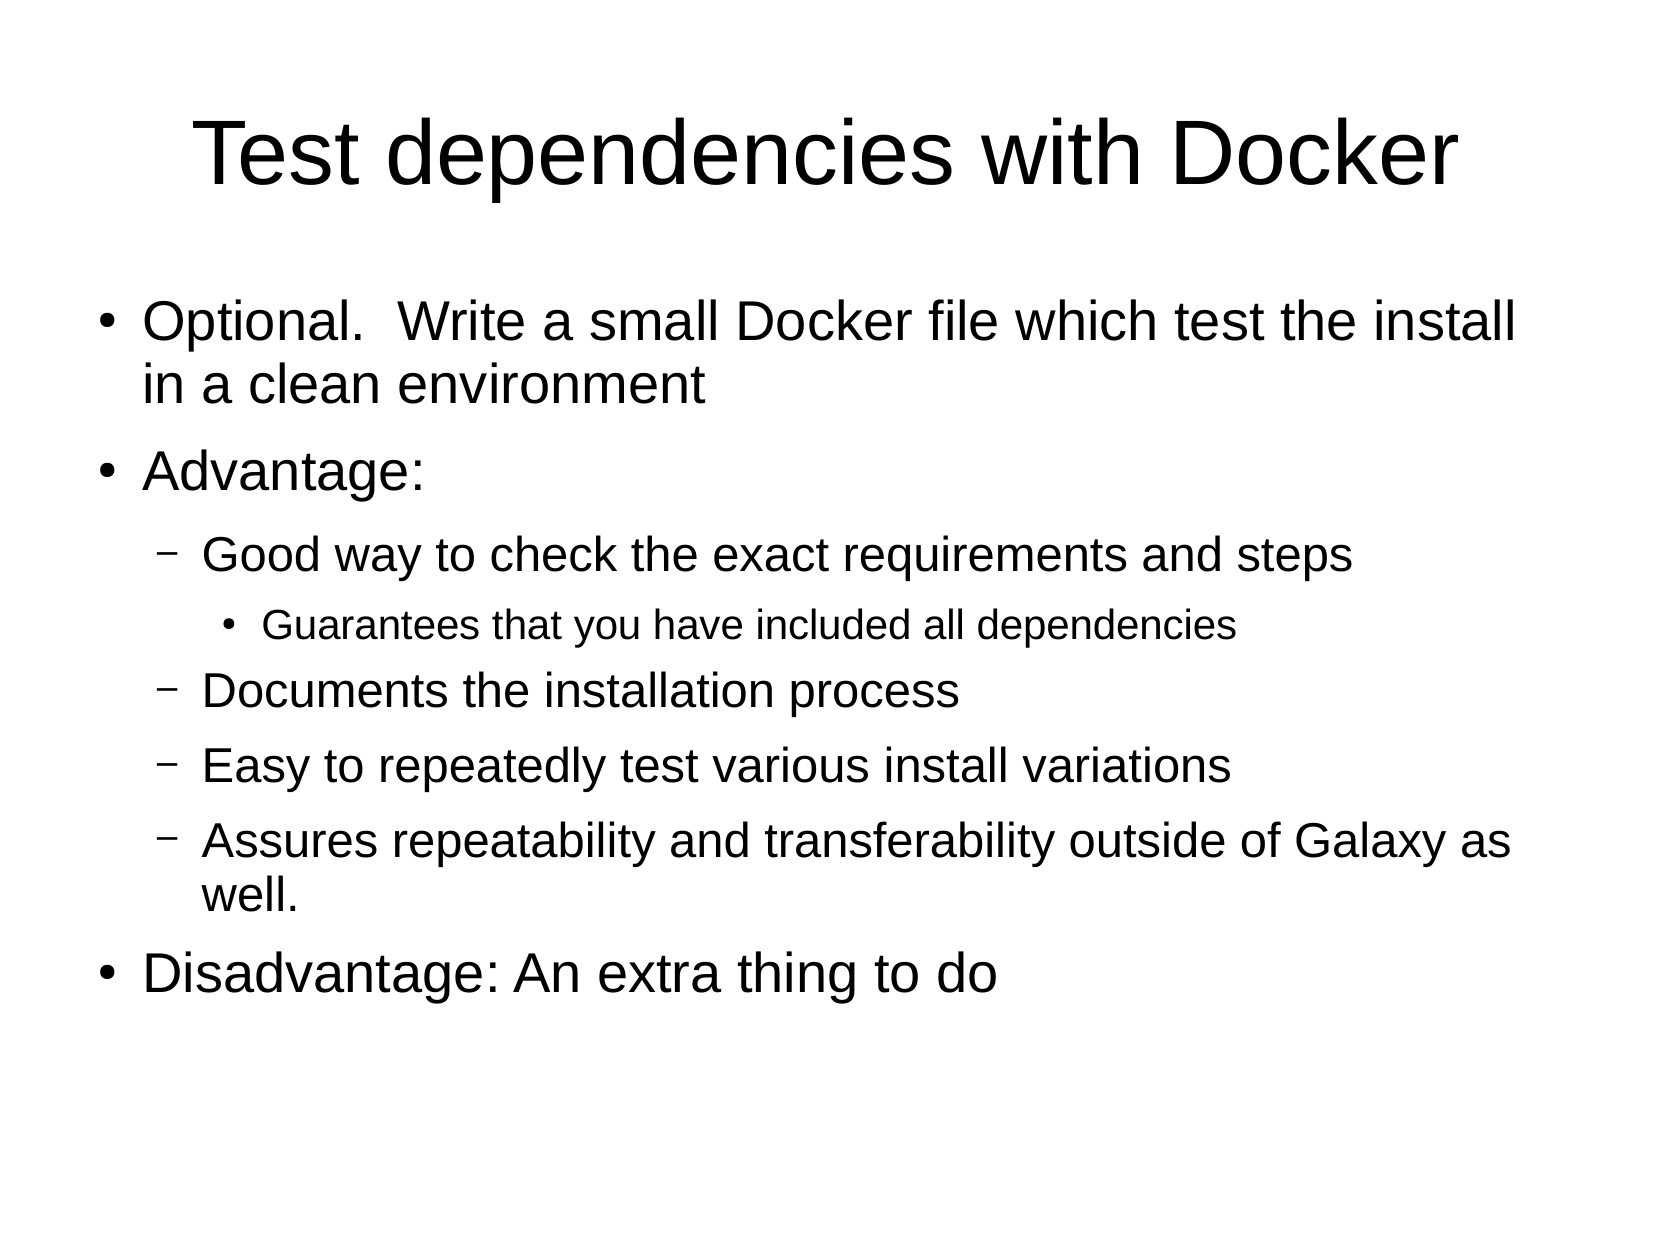

# Test dependencies with Docker
Optional. Write a small Docker file which test the install in a clean environment
Advantage:
Good way to check the exact requirements and steps
Guarantees that you have included all dependencies
Documents the installation process
Easy to repeatedly test various install variations
Assures repeatability and transferability outside of Galaxy as well.
Disadvantage: An extra thing to do